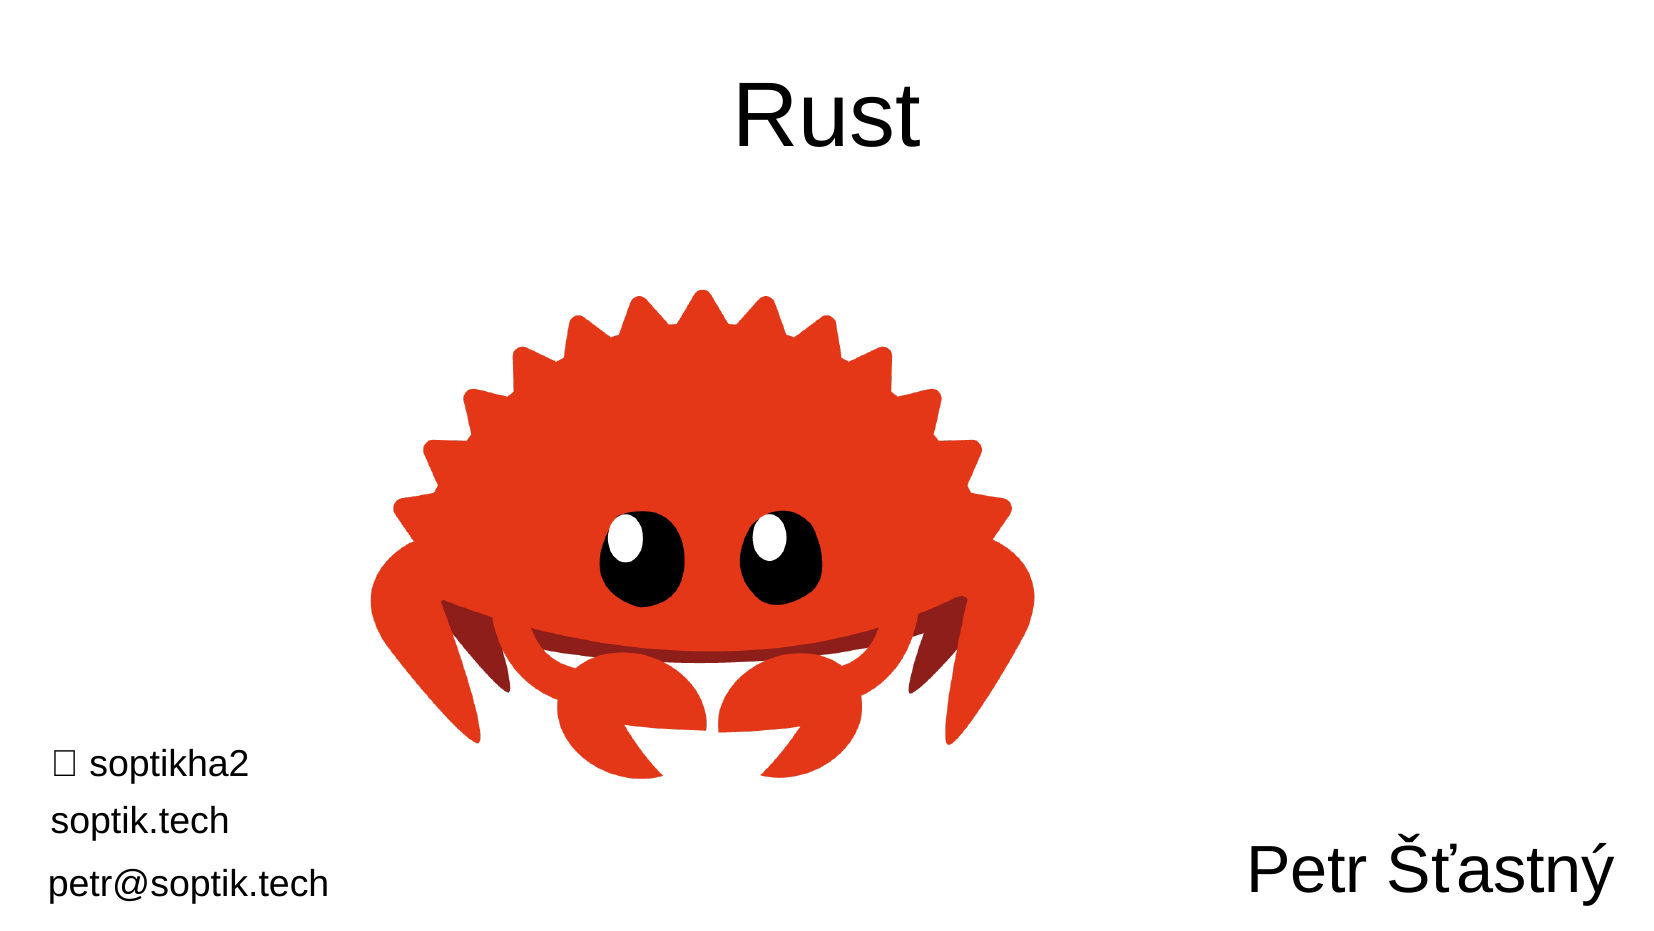

# Rust
Petr Šťastný
 soptikha2
soptik.tech
petr@soptik.tech